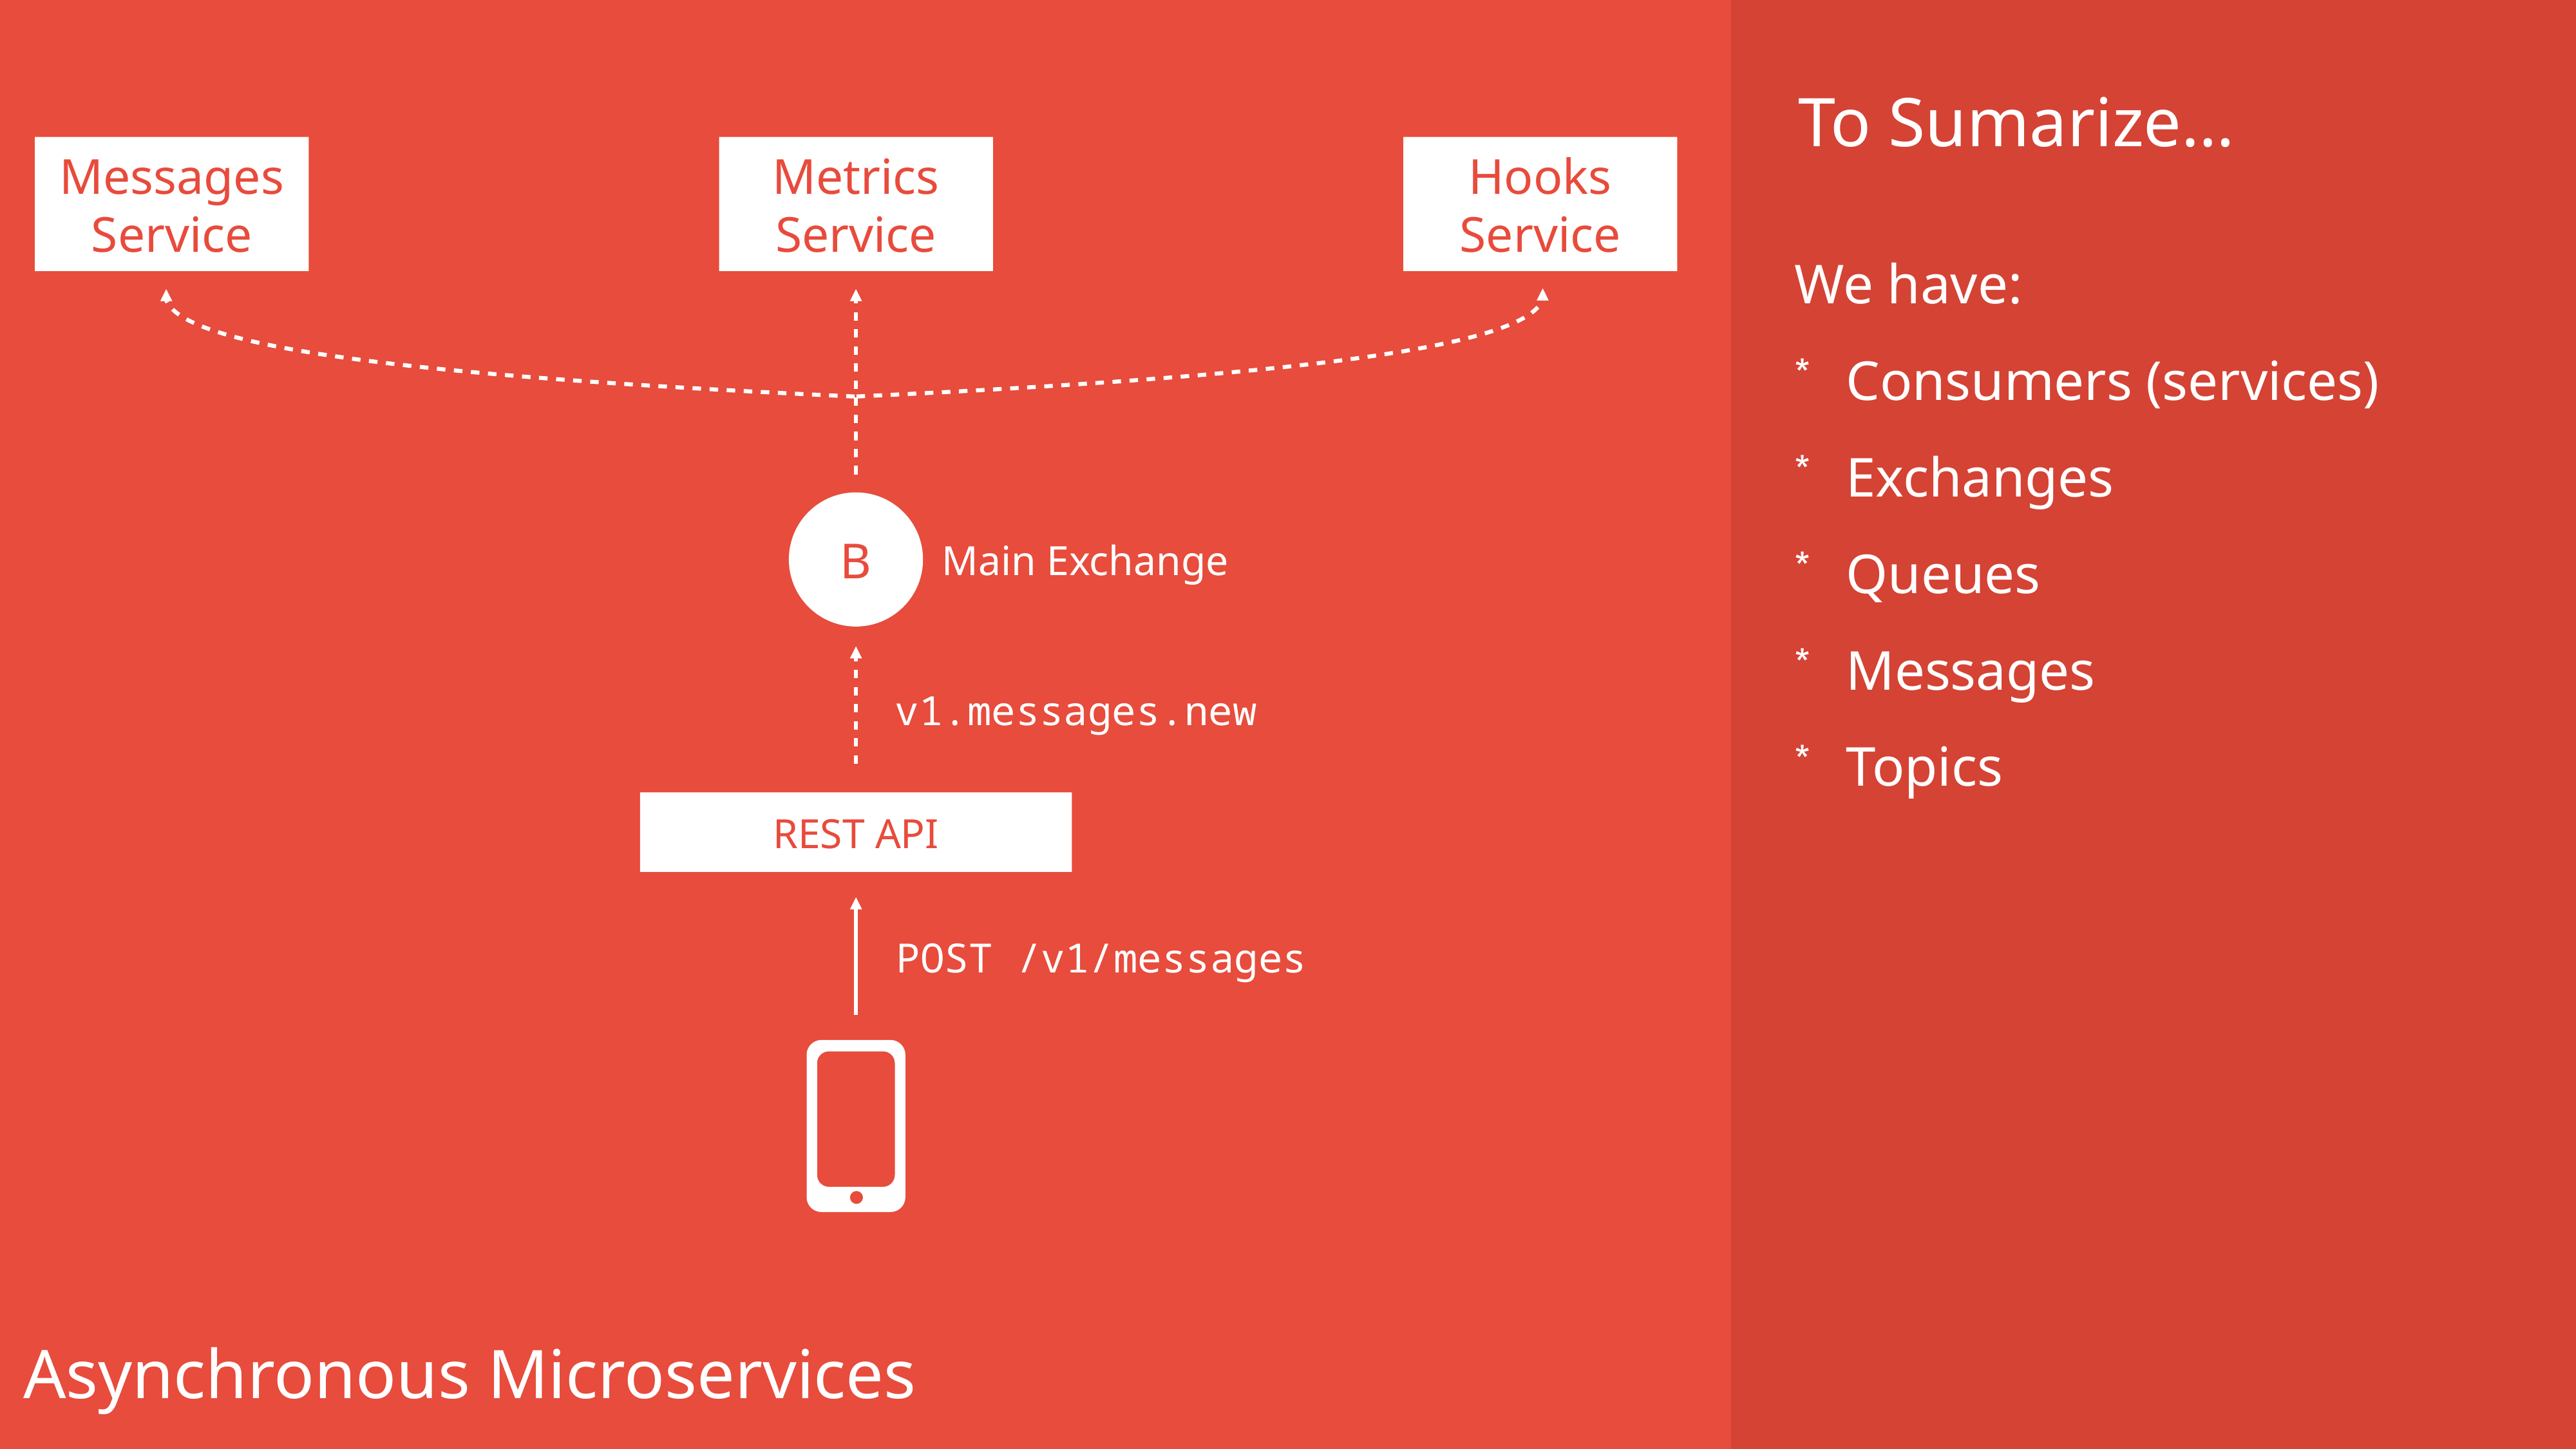

To Sumarize…
Messages
Service
Metrics
Service
Hooks
Service
We have:
Consumers (services)
Exchanges
Queues
Messages
Topics
B
Main Exchange
v1.messages.new
REST API
POST /v1/messages
Asynchronous Microservices